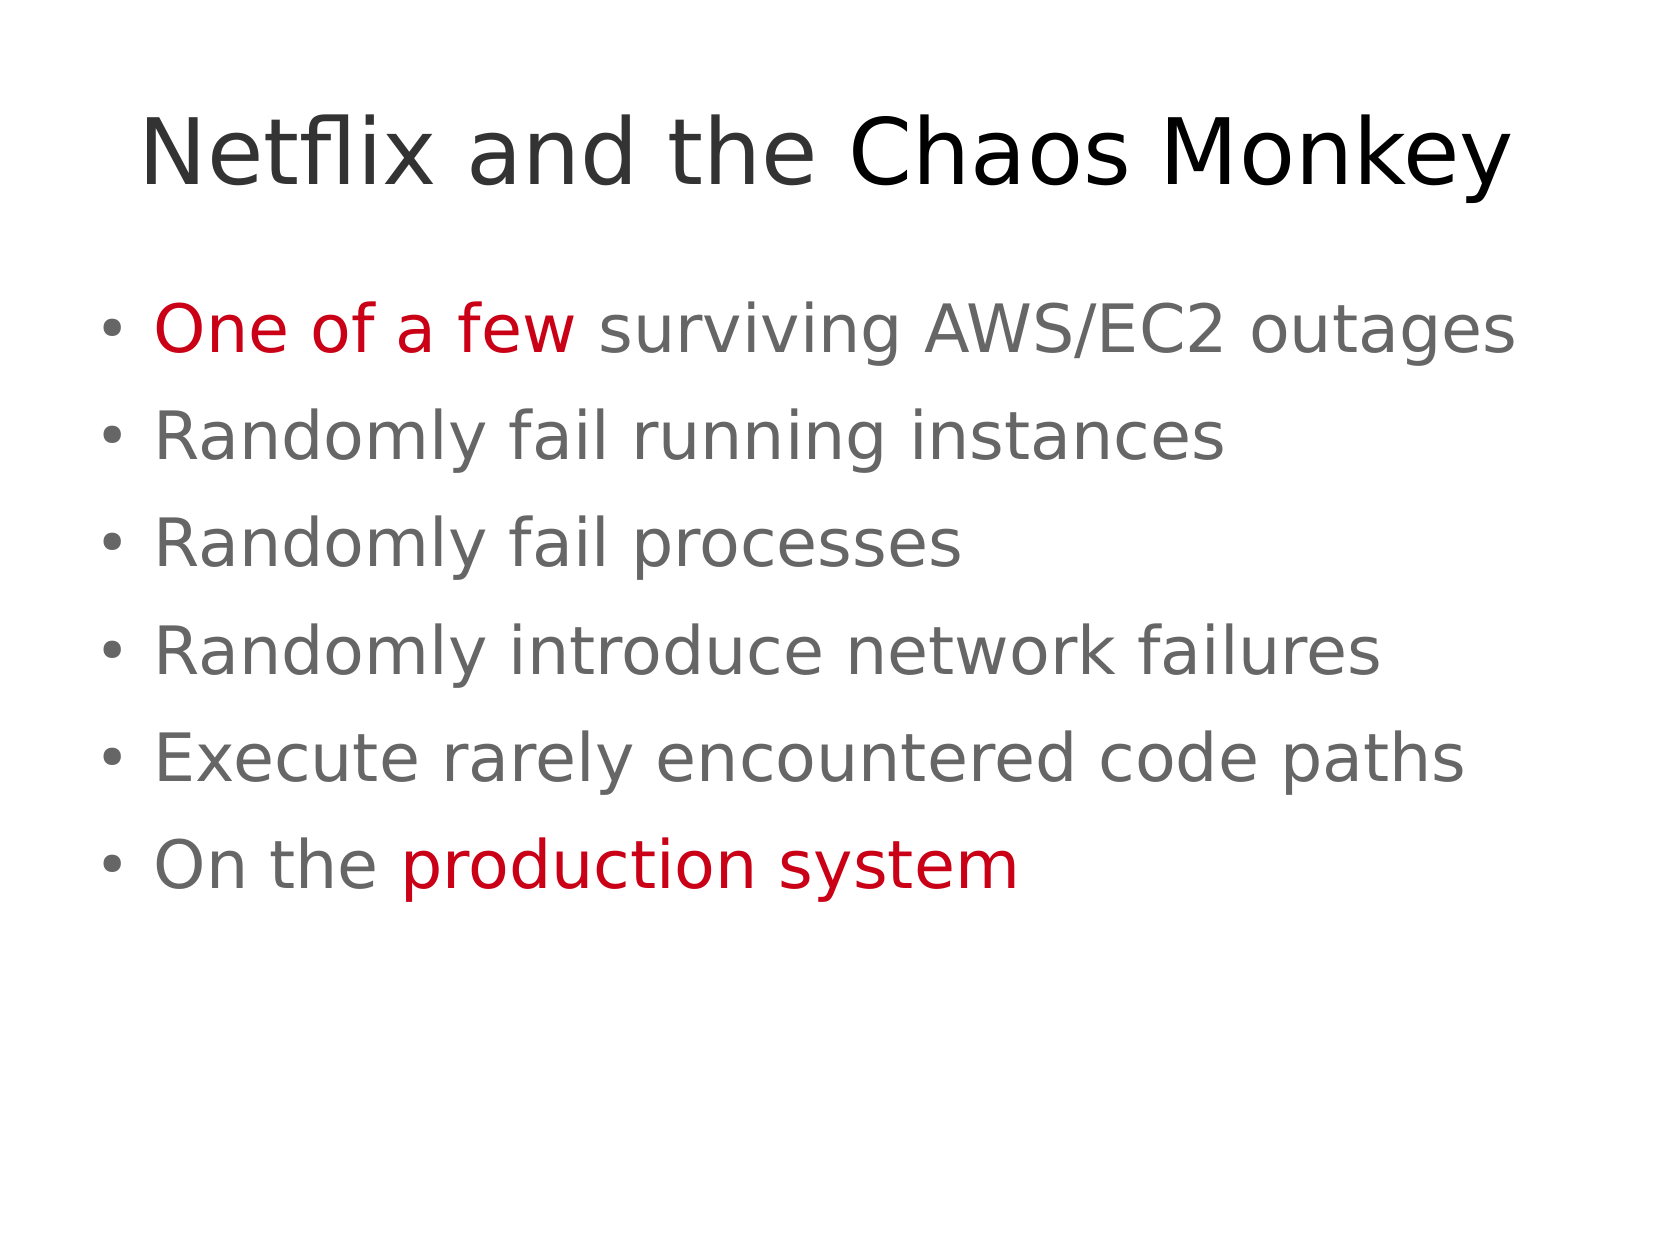

# Netflix and the Chaos Monkey
One of a few surviving AWS/EC2 outages
Randomly fail running instances
Randomly fail processes
Randomly introduce network failures
Execute rarely encountered code paths
On the production system